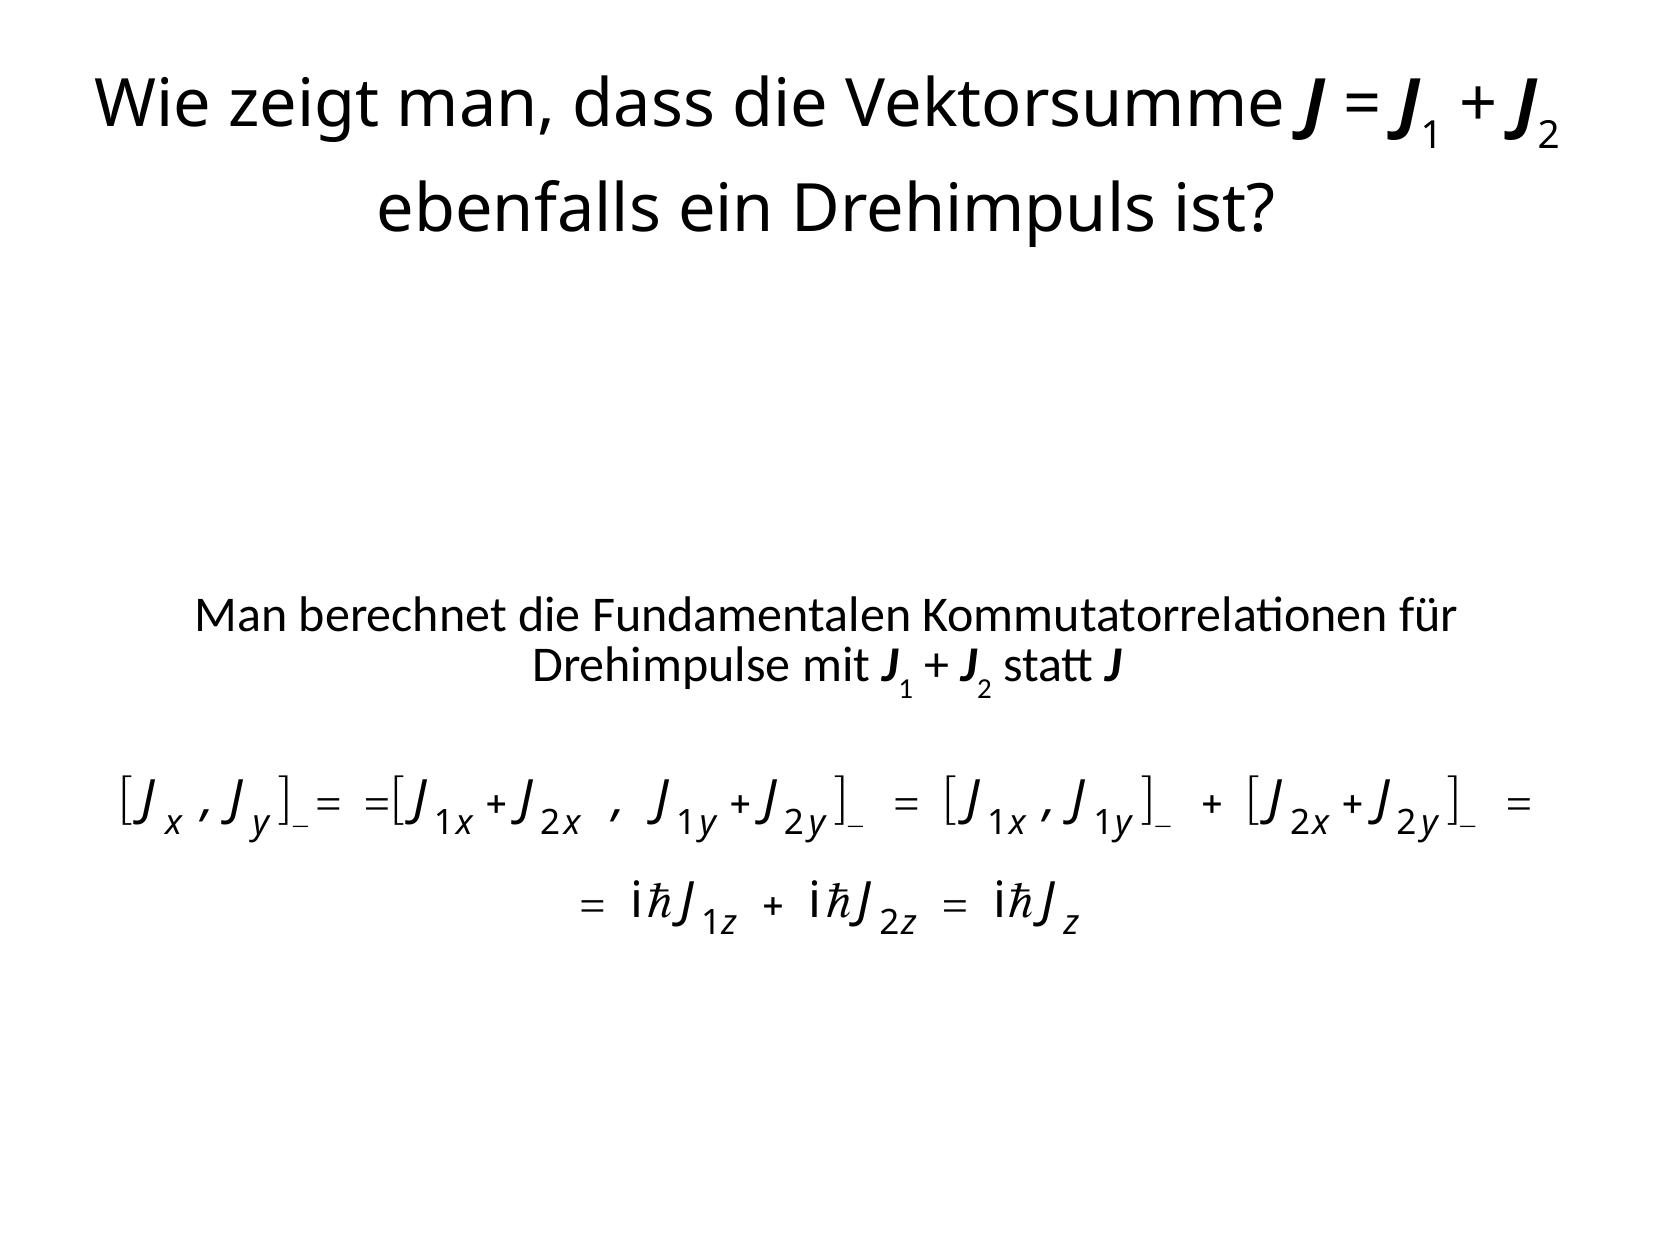

# Wie zeigt man, dass die Vektorsumme J = J1 + J2 ebenfalls ein Drehimpuls ist?
Man berechnet die Fundamentalen Kommutatorrelationen für Drehimpulse mit J1 + J2 statt J